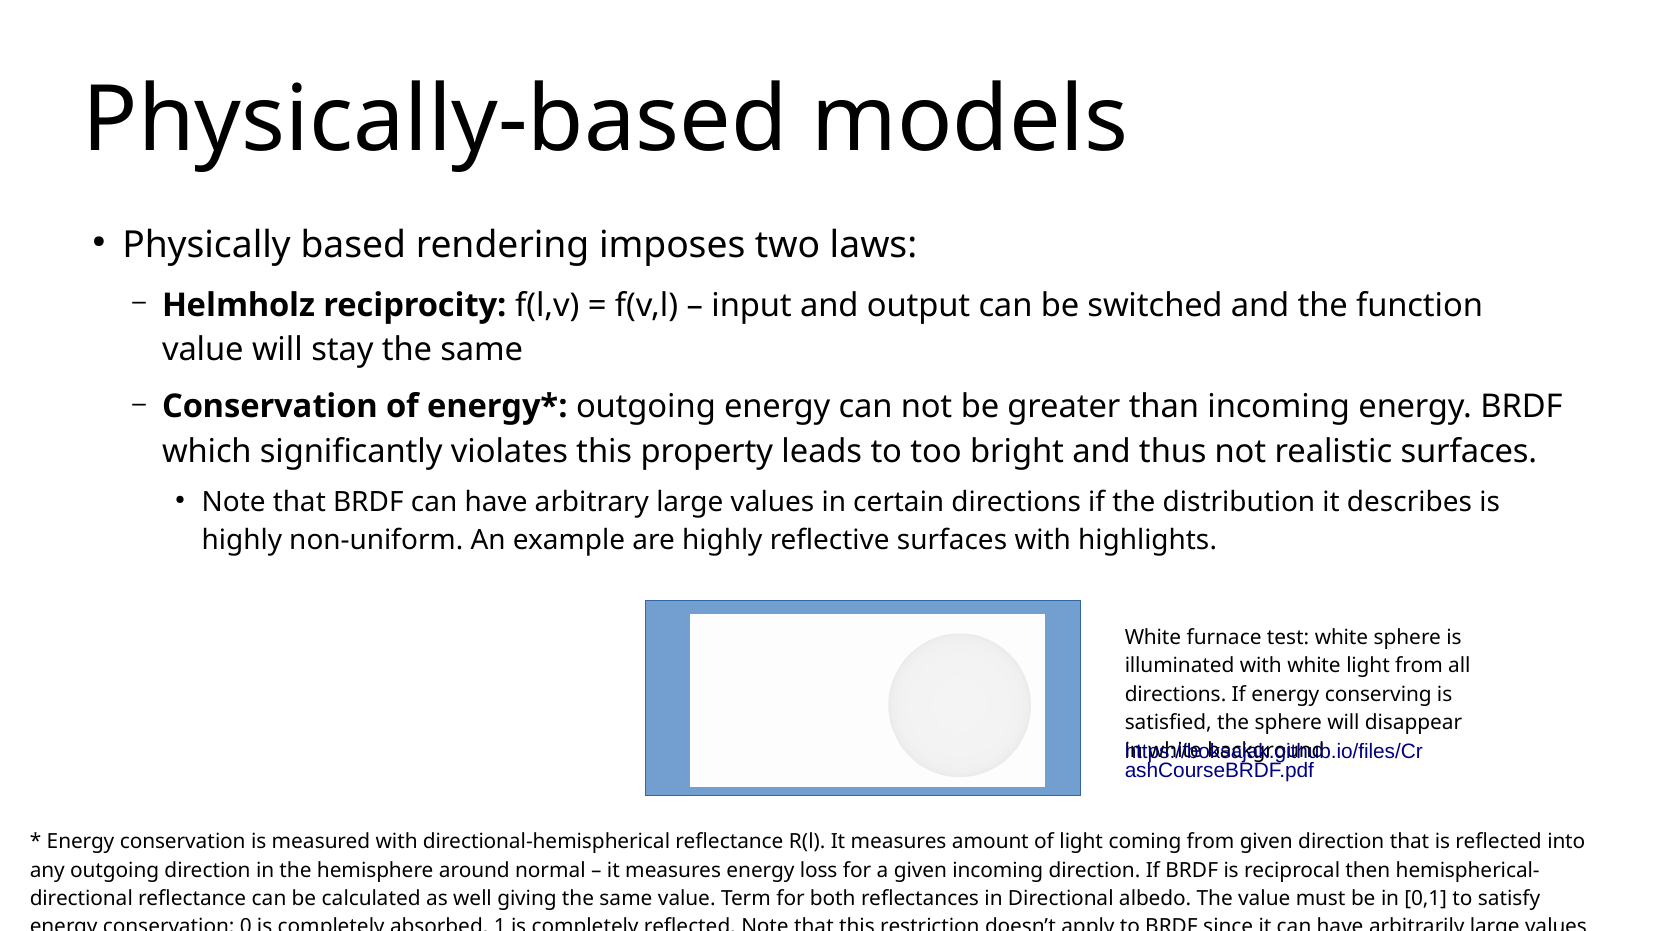

# Physically-based models
Physically based rendering imposes two laws:
Helmholz reciprocity: f(l,v) = f(v,l) – input and output can be switched and the function value will stay the same
Conservation of energy*: outgoing energy can not be greater than incoming energy. BRDF which significantly violates this property leads to too bright and thus not realistic surfaces.
Note that BRDF can have arbitrary large values in certain directions if the distribution it describes is highly non-uniform. An example are highly reflective surfaces with highlights.
White furnace test: white sphere is illuminated with white light from all directions. If energy conserving is satisfied, the sphere will disappear in white background
https://boksajak.github.io/files/CrashCourseBRDF.pdf
* Energy conservation is measured with directional-hemispherical reflectance R(l). It measures amount of light coming from given direction that is reflected into any outgoing direction in the hemisphere around normal – it measures energy loss for a given incoming direction. If BRDF is reciprocal then hemispherical-directional reflectance can be calculated as well giving the same value. Term for both reflectances in Directional albedo. The value must be in [0,1] to satisfy energy conservation: 0 is completely absorbed, 1 is completely reflected. Note that this restriction doesn’t apply to BRDF since it can have arbitrarily large values in certain direction (e.g., highlight direction).